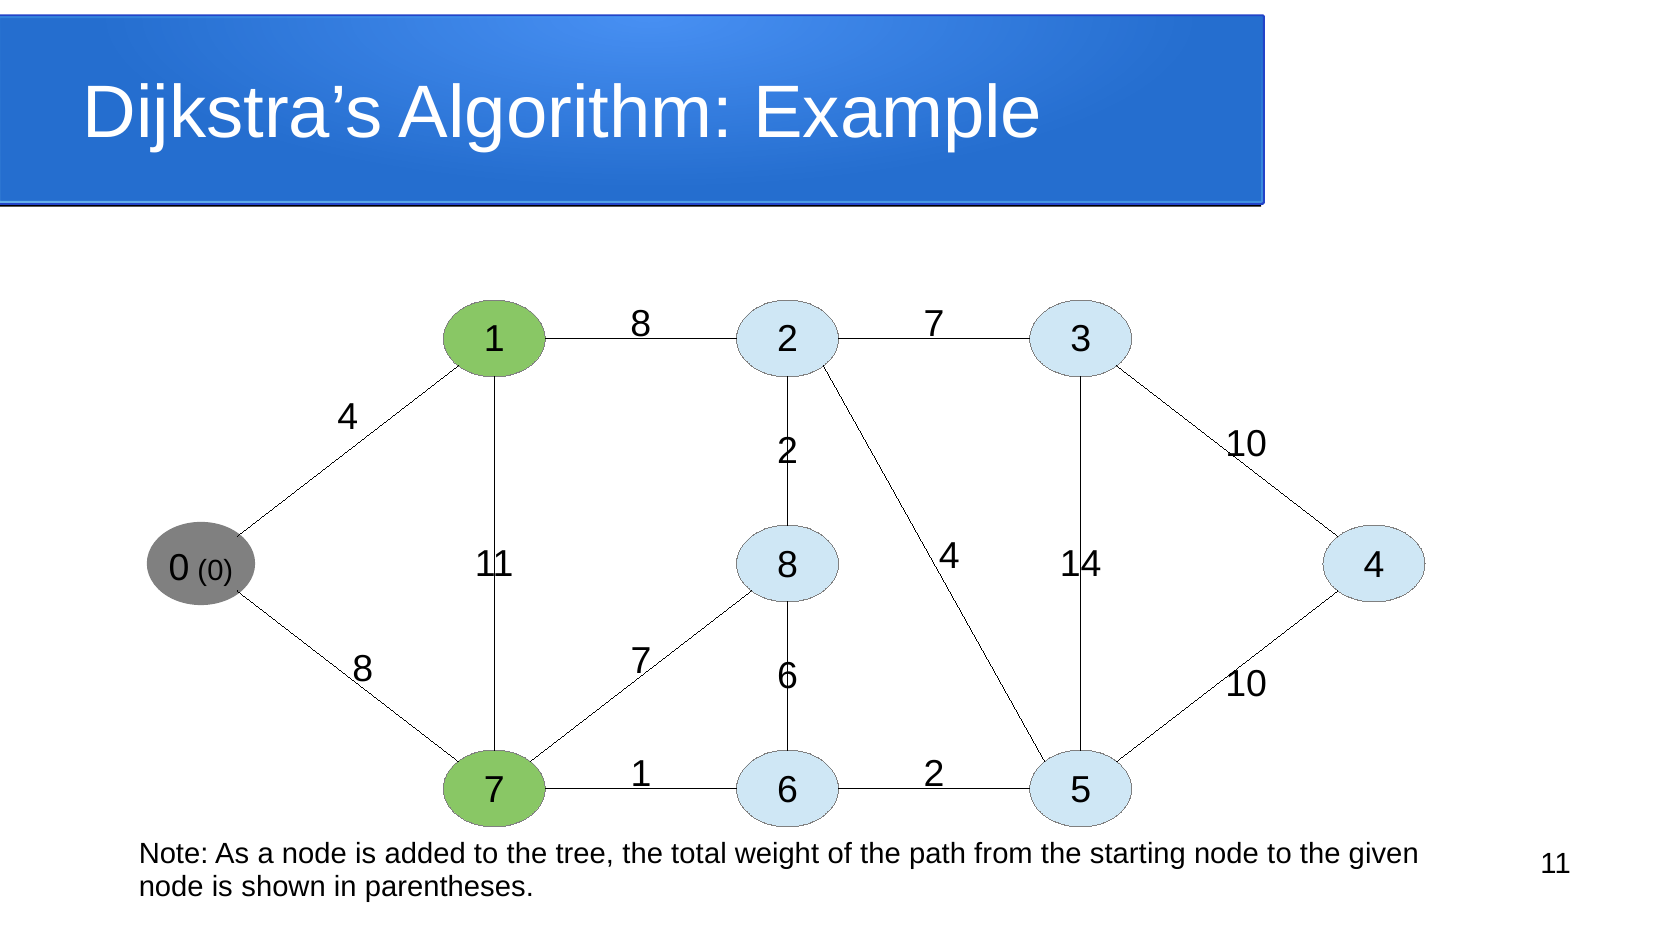

# Dijkstra’s Algorithm: Example
1
2
3
0 (0)
8
4
7
6
5
Note: As a node is added to the tree, the total weight of the path from the starting node to the given node is shown in parentheses.
11